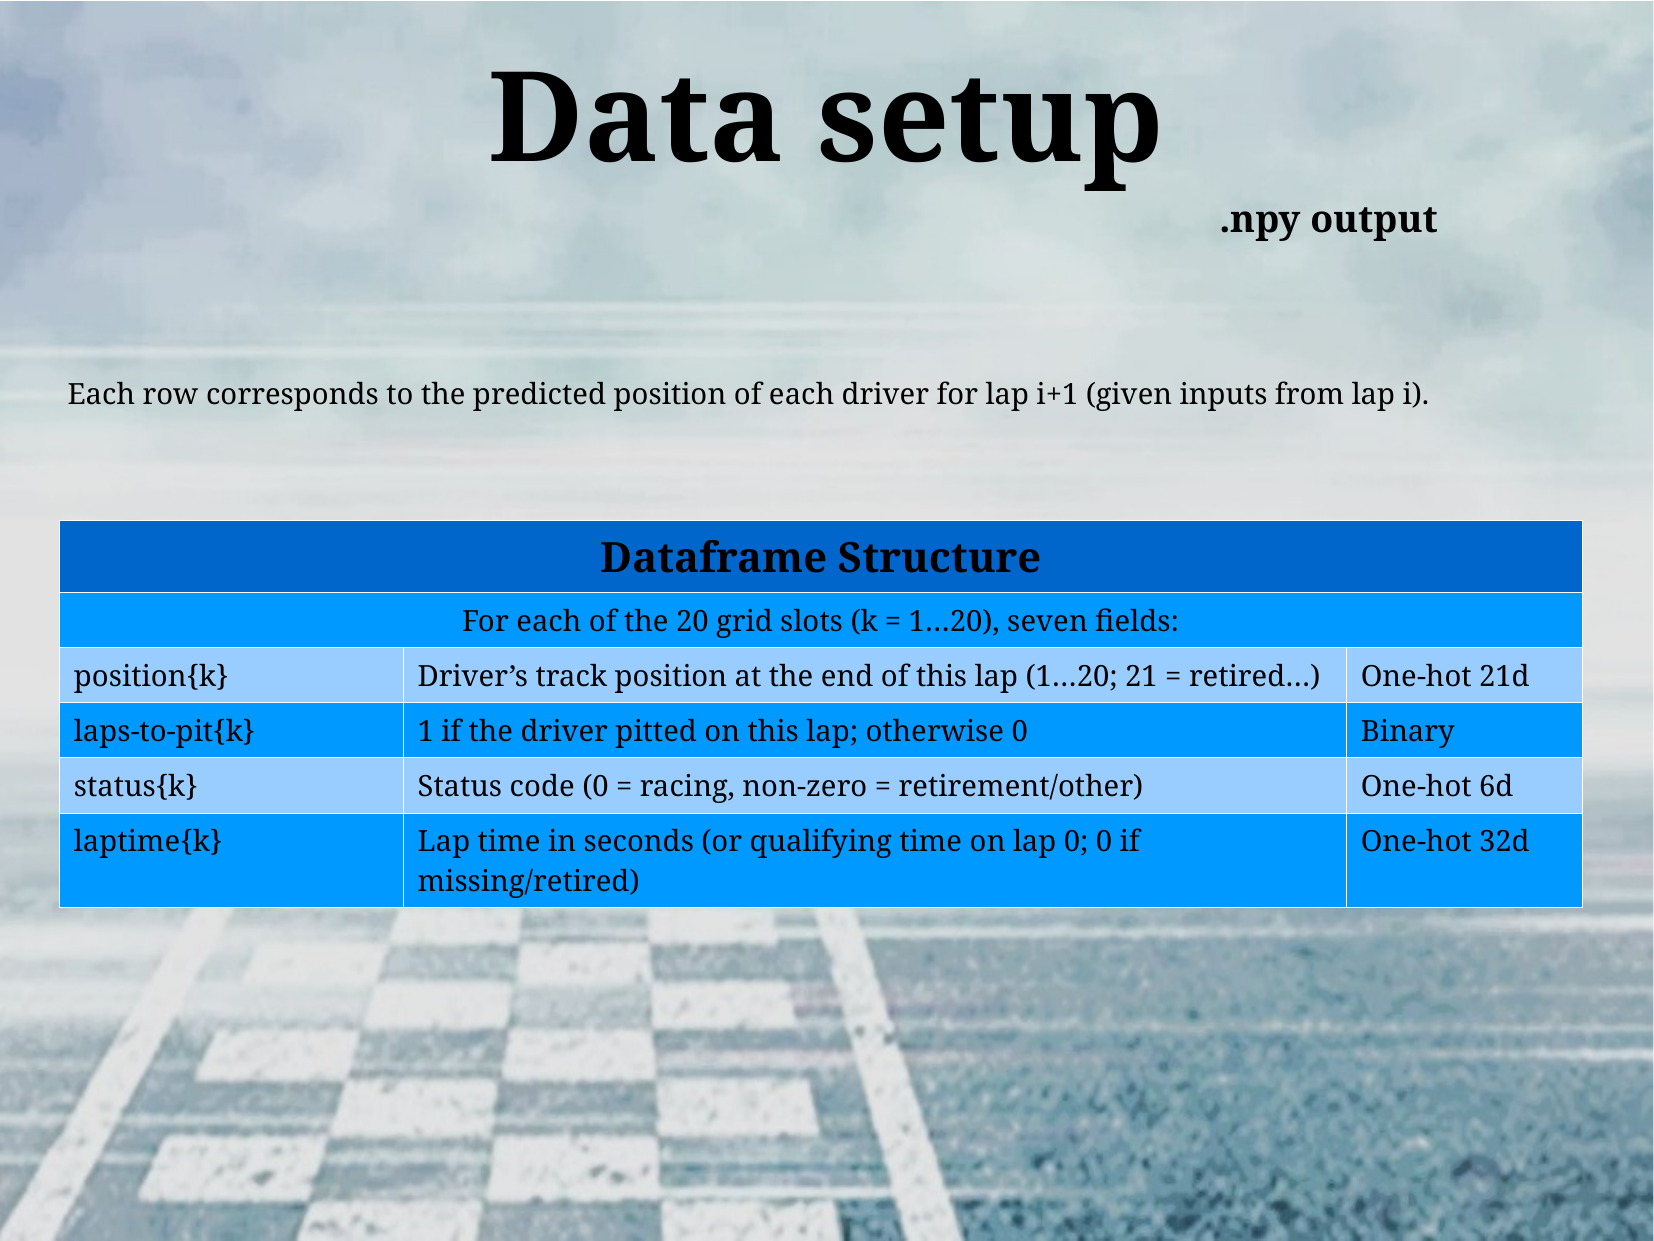

Data setup
.npy output
Each row corresponds to the predicted position of each driver for lap i+1 (given inputs from lap i).
| Dataframe Structure | | |
| --- | --- | --- |
| For each of the 20 grid slots (k = 1…20), seven fields: | | |
| position{k} | Driver’s track position at the end of this lap (1…20; 21 = retired…) | One-hot 21d |
| laps-to-pit{k} | 1 if the driver pitted on this lap; otherwise 0 | Binary |
| status{k} | Status code (0 = racing, non-zero = retirement/other) | One-hot 6d |
| laptime{k} | Lap time in seconds (or qualifying time on lap 0; 0 if missing/retired) | One-hot 32d |